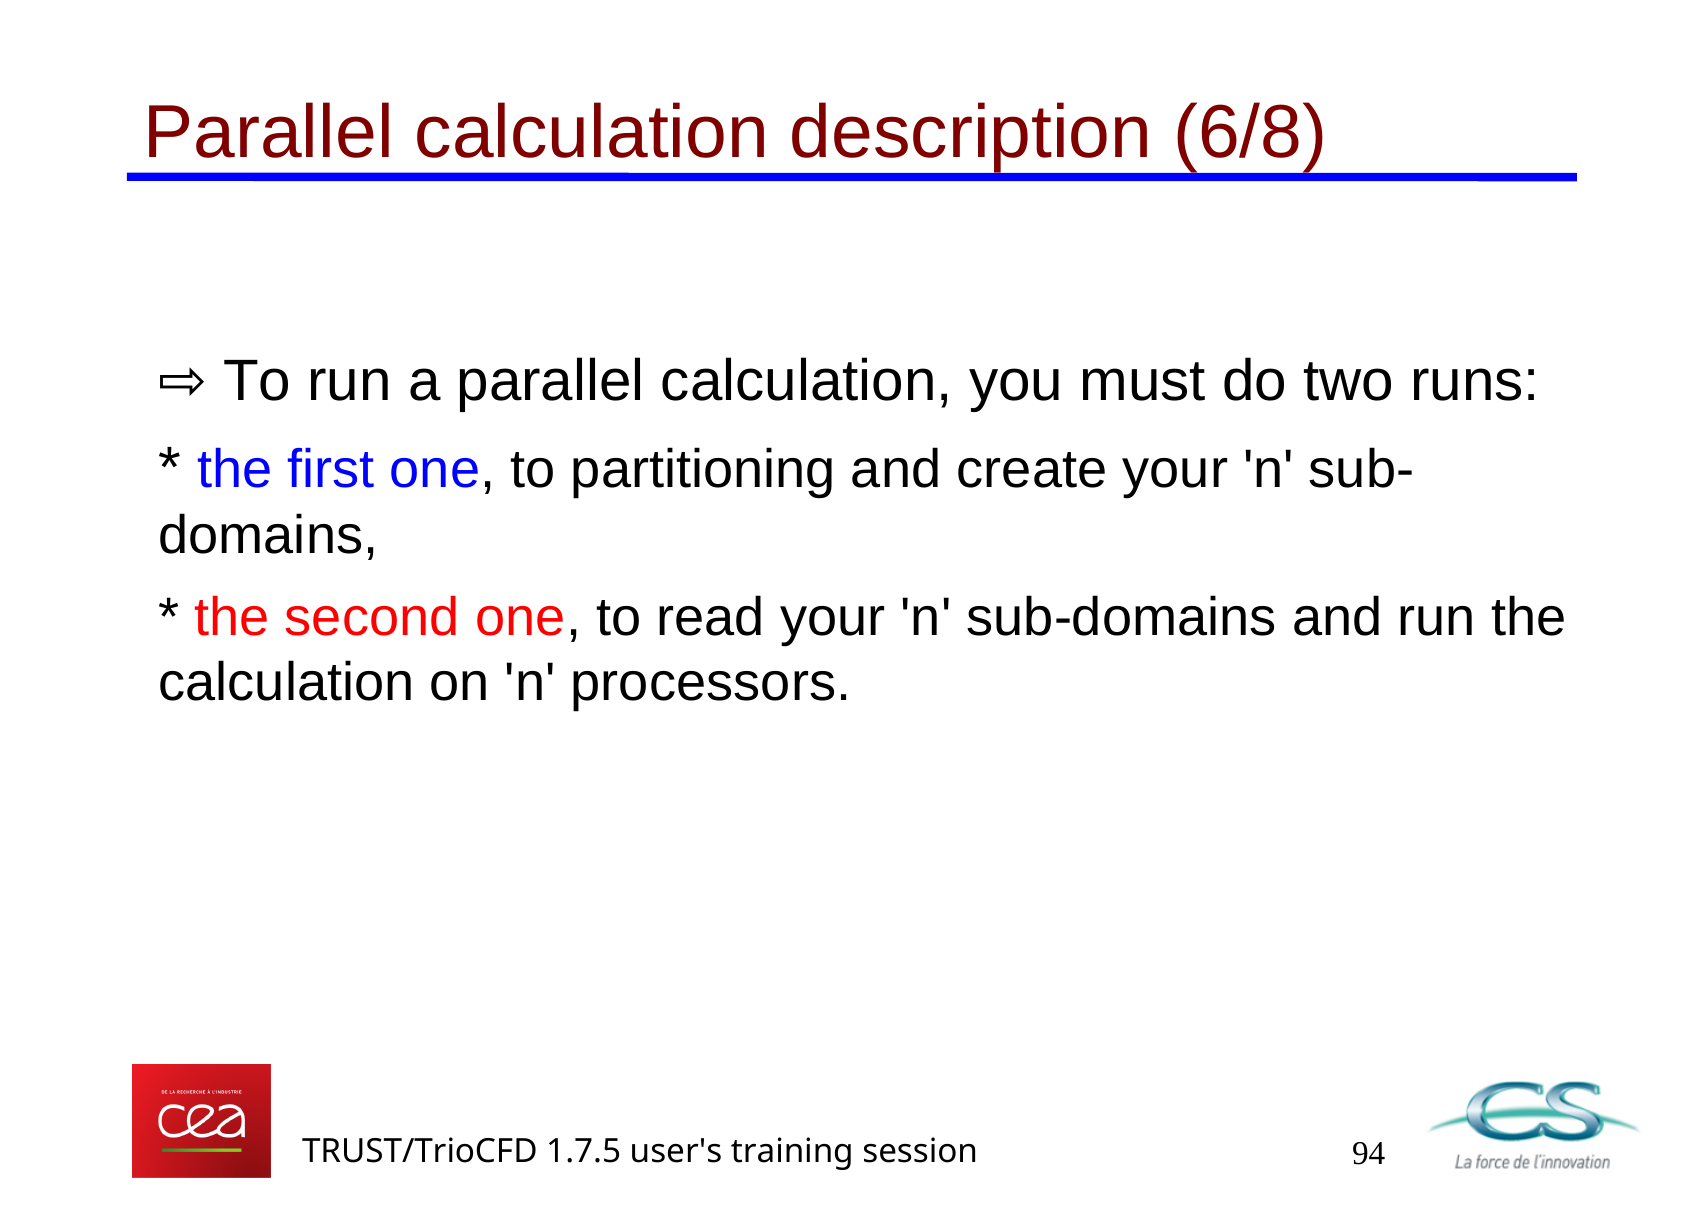

# Parallel calculation description (6/8)
⇨ To run a parallel calculation, you must do two runs:
* the first one, to partitioning and create your 'n' sub-domains,
* the second one, to read your 'n' sub-domains and run the calculation on 'n' processors.
TRUST/TrioCFD 1.7.5 user's training session
94